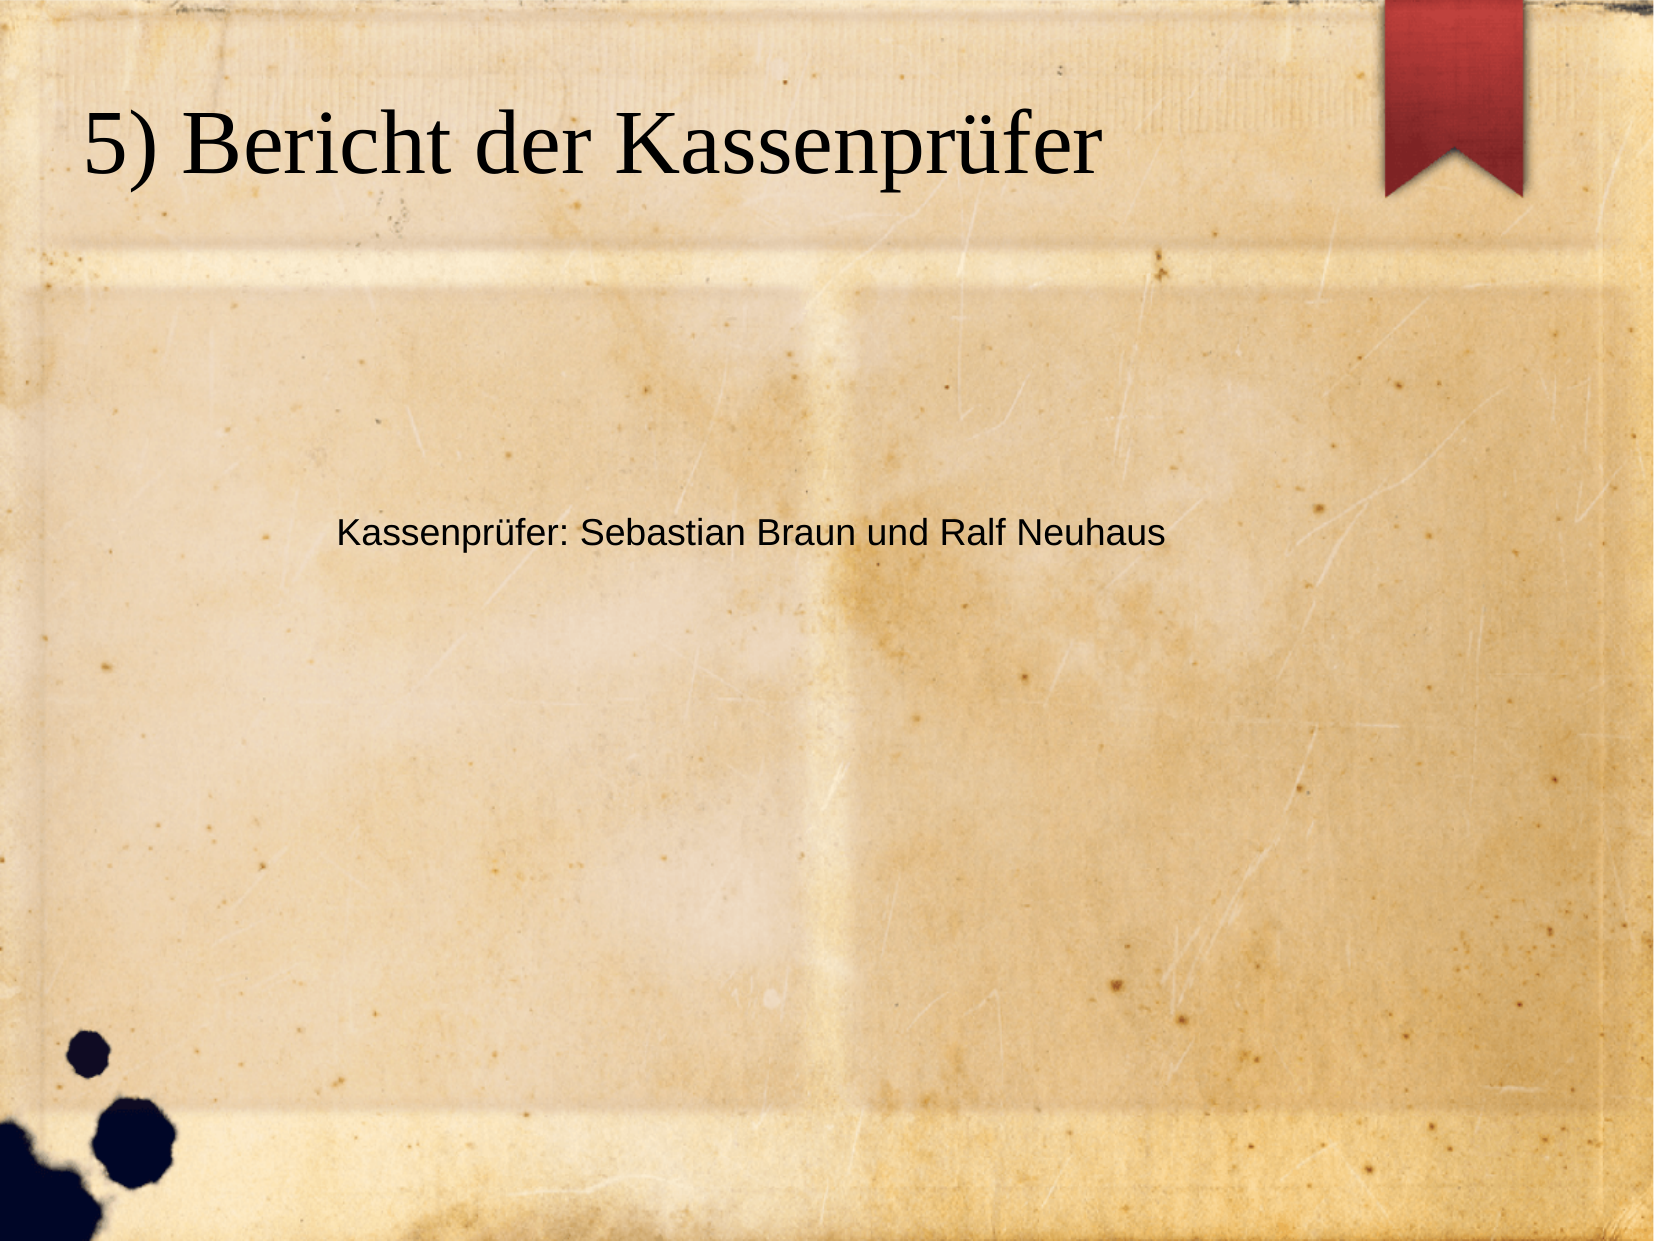

# 5) Bericht der Kassenprüfer
Kassenprüfer: Sebastian Braun und Ralf Neuhaus